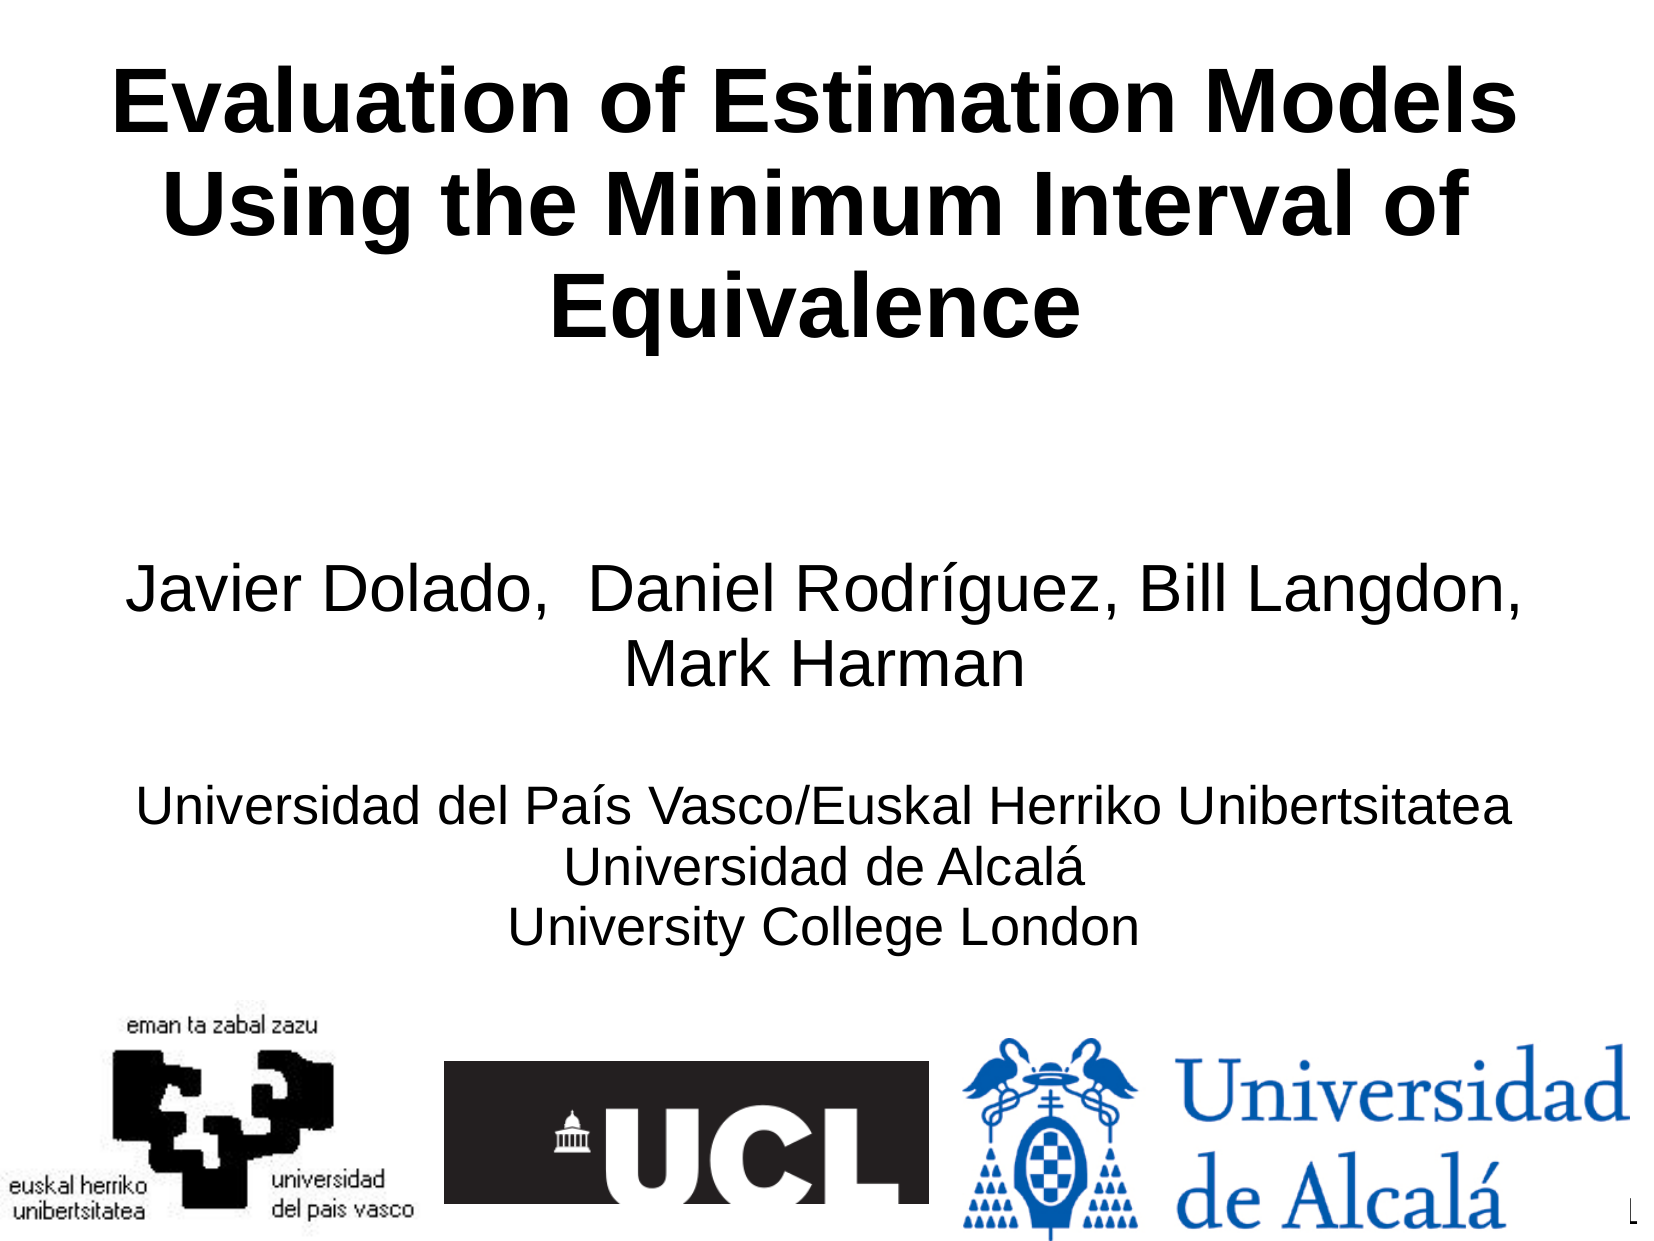

# Evaluation of Estimation Models Using the Minimum Interval of Equivalence
Javier Dolado, Daniel Rodríguez, Bill Langdon, Mark Harman
Universidad del País Vasco/Euskal Herriko Unibertsitatea
Universidad de Alcalá
University College London